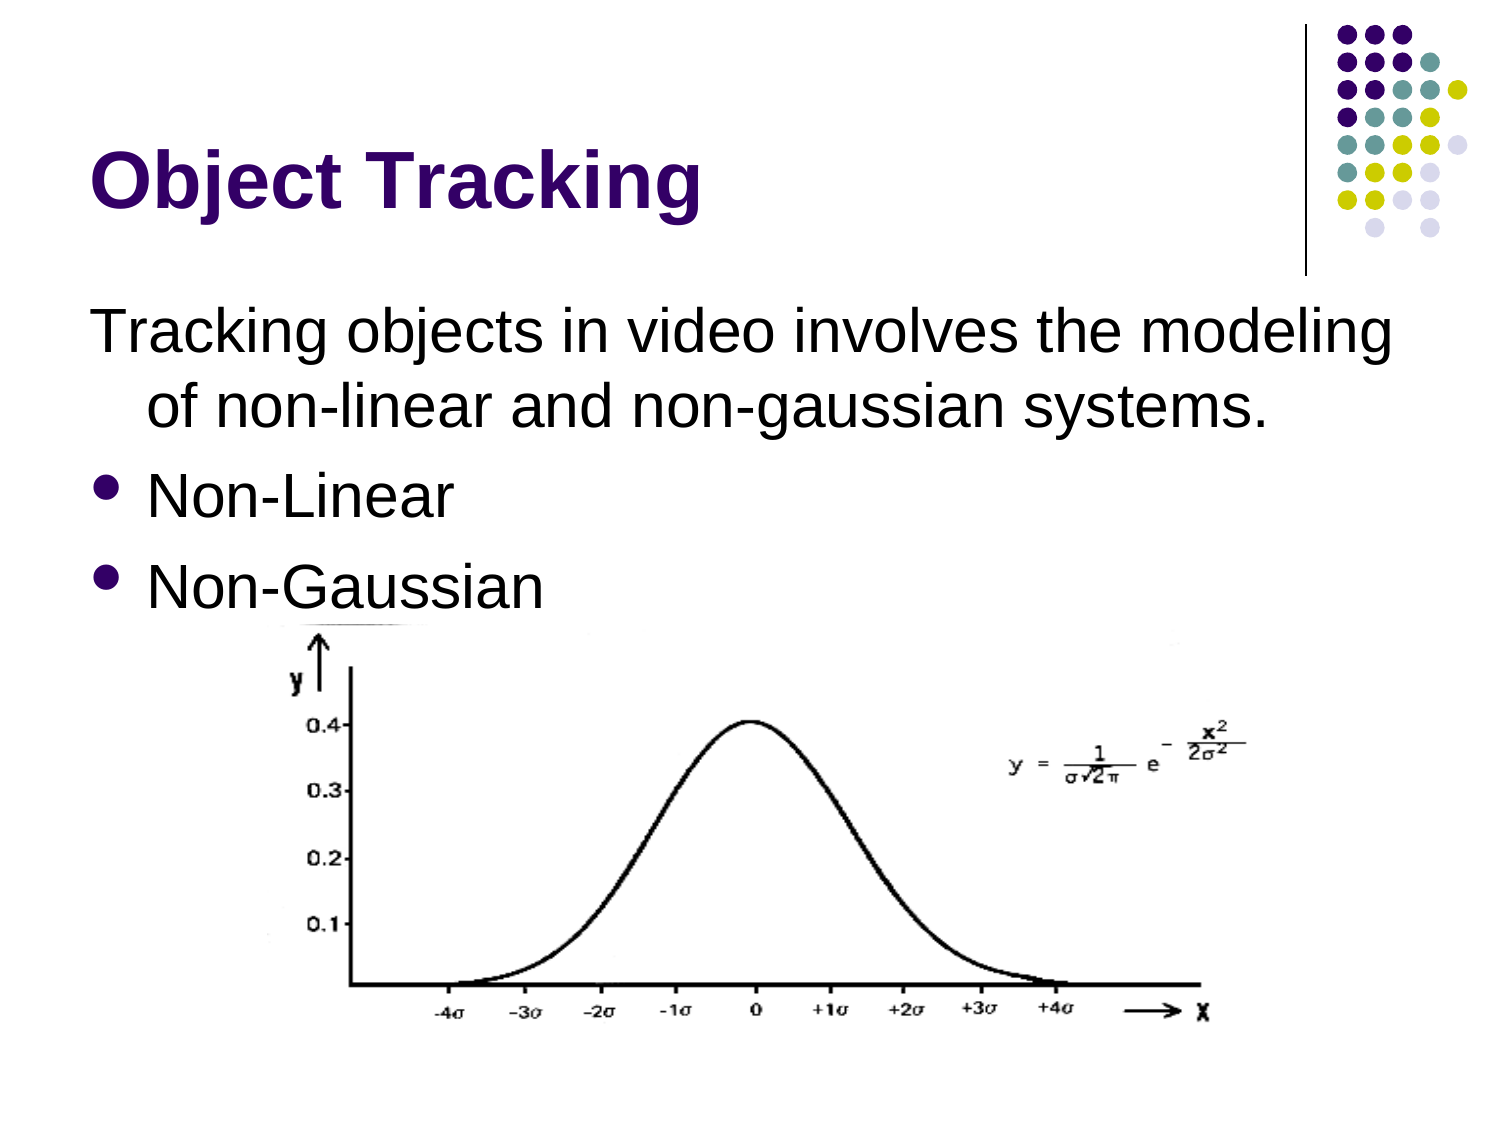

# Object Tracking
Tracking objects in video involves the modeling of non-linear and non-gaussian systems.
Non-Linear
Non-Gaussian